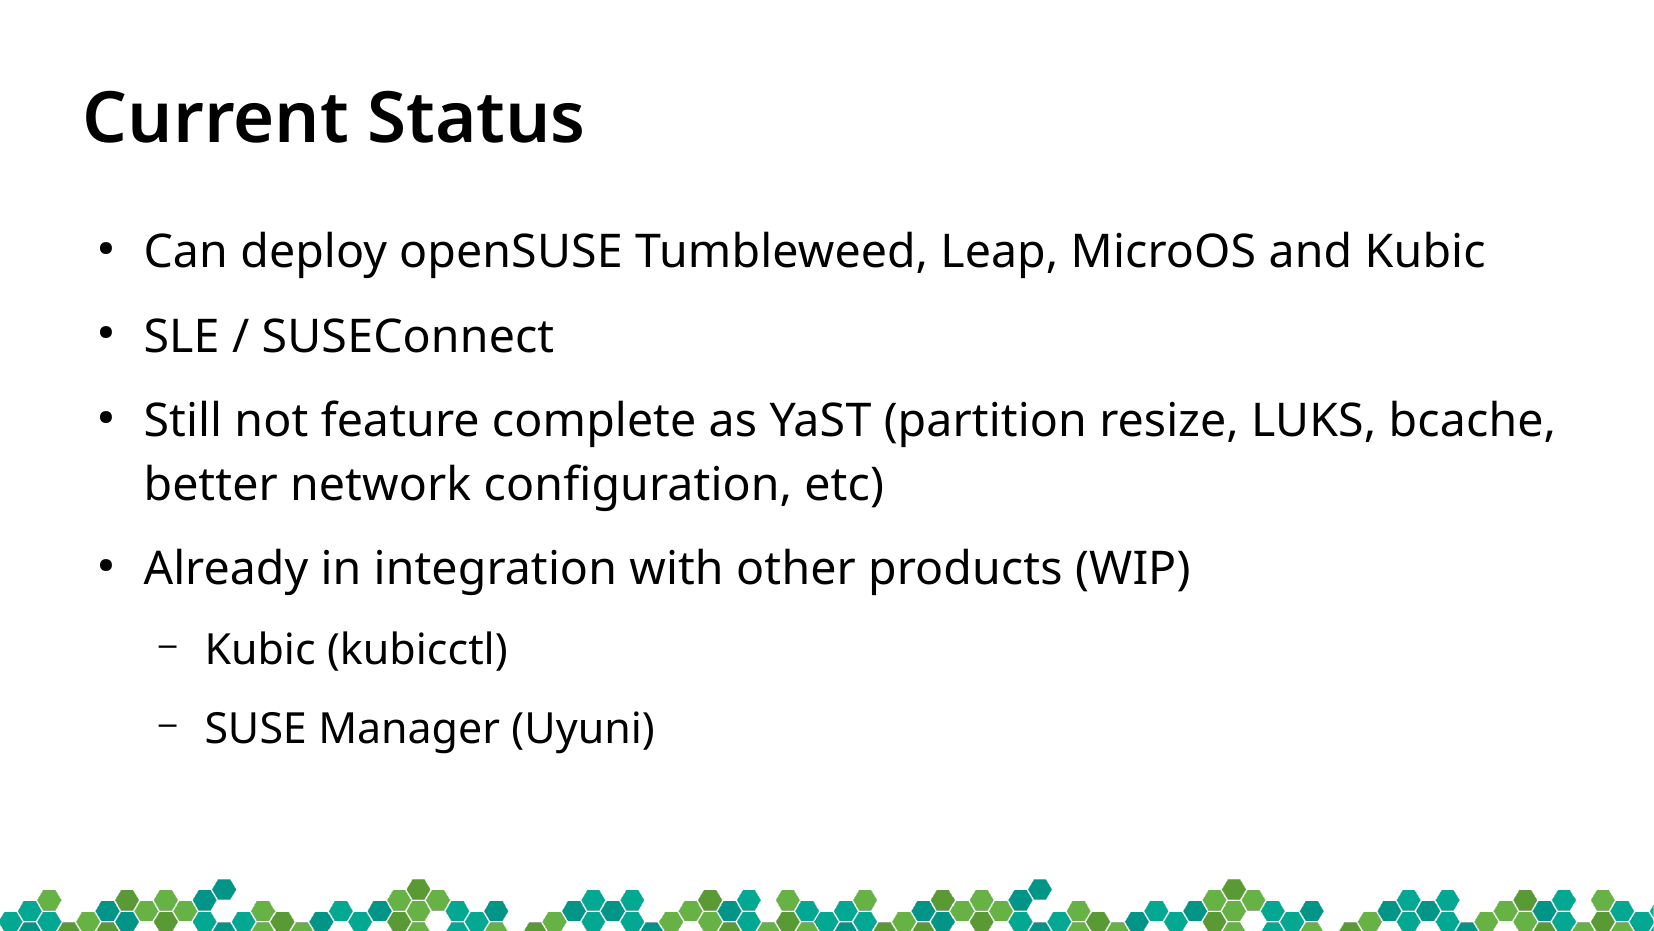

# Current Status
Can deploy openSUSE Tumbleweed, Leap, MicroOS and Kubic
SLE / SUSEConnect
Still not feature complete as YaST (partition resize, LUKS, bcache, better network configuration, etc)
Already in integration with other products (WIP)
Kubic (kubicctl)
SUSE Manager (Uyuni)